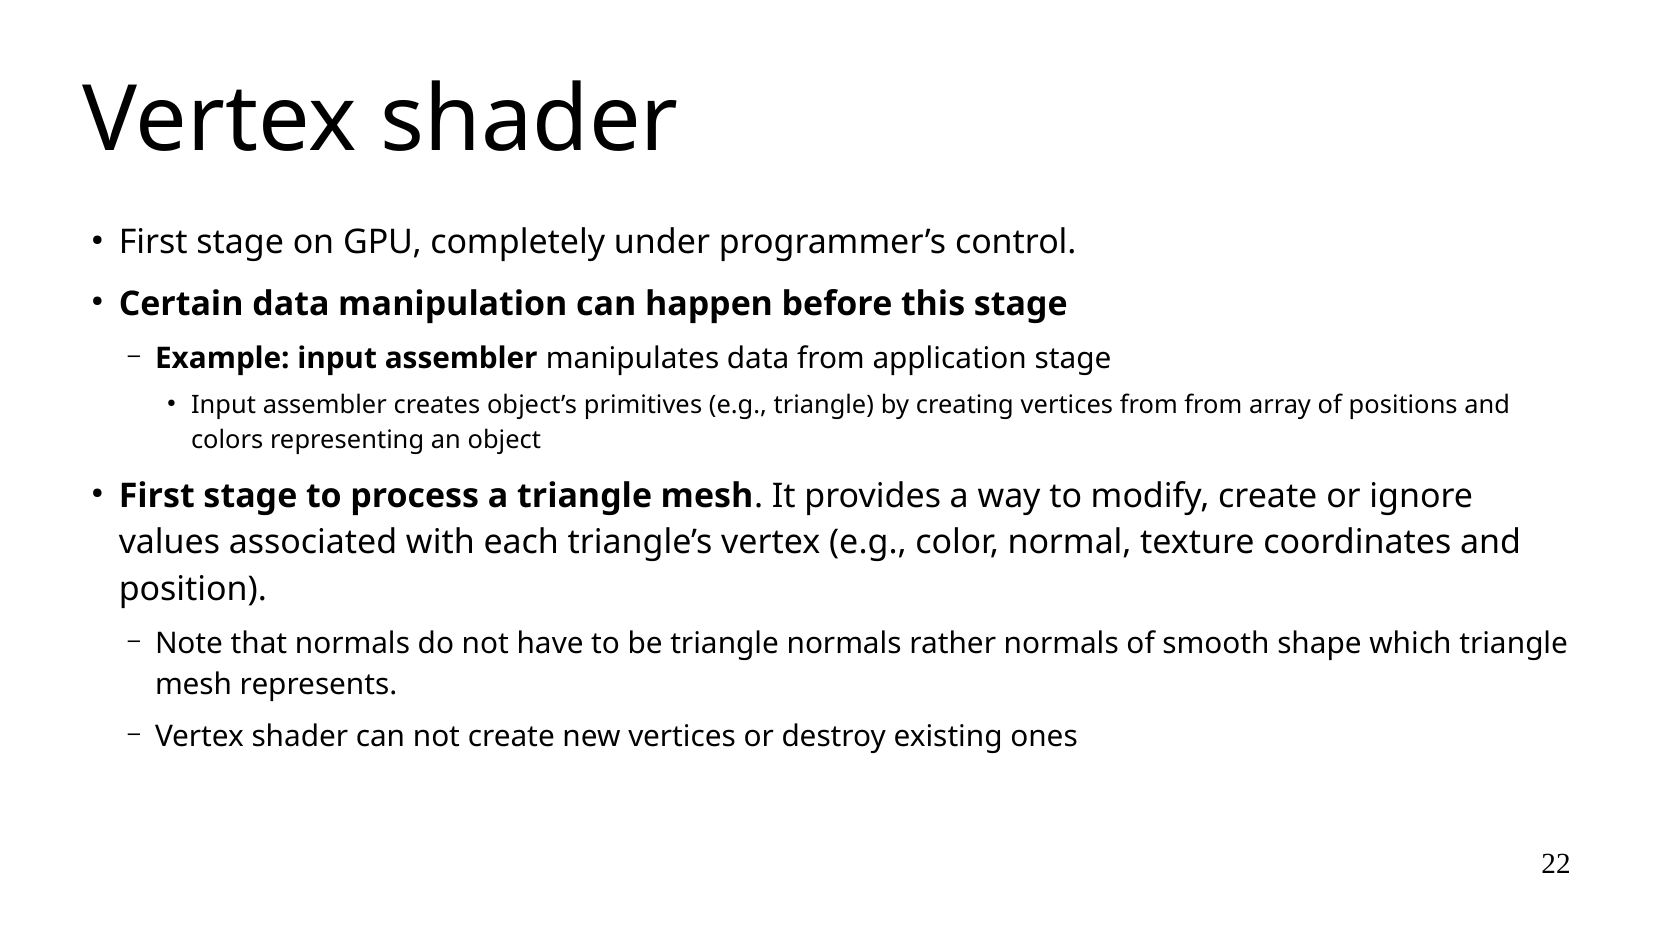

# Vertex shader
First stage on GPU, completely under programmer’s control.
Certain data manipulation can happen before this stage
Example: input assembler manipulates data from application stage
Input assembler creates object’s primitives (e.g., triangle) by creating vertices from from array of positions and colors representing an object
First stage to process a triangle mesh. It provides a way to modify, create or ignore values associated with each triangle’s vertex (e.g., color, normal, texture coordinates and position).
Note that normals do not have to be triangle normals rather normals of smooth shape which triangle mesh represents.
Vertex shader can not create new vertices or destroy existing ones
22